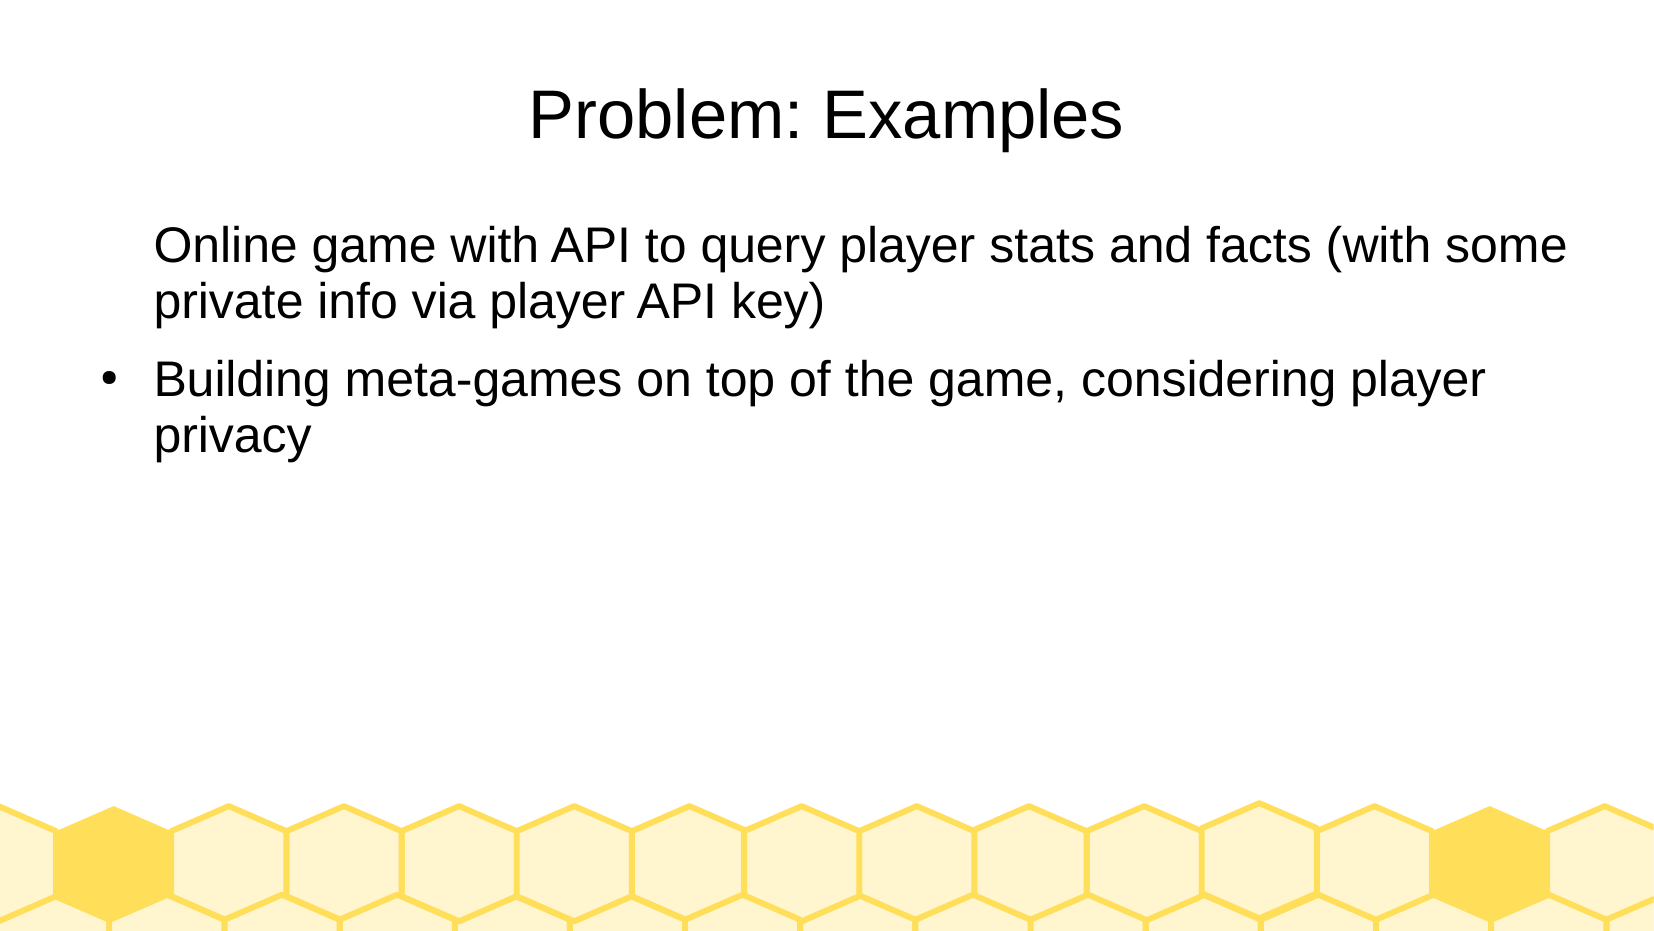

# Problem: Examples
Online game with API to query player stats and facts (with some private info via player API key)
Building meta-games on top of the game, considering player privacy